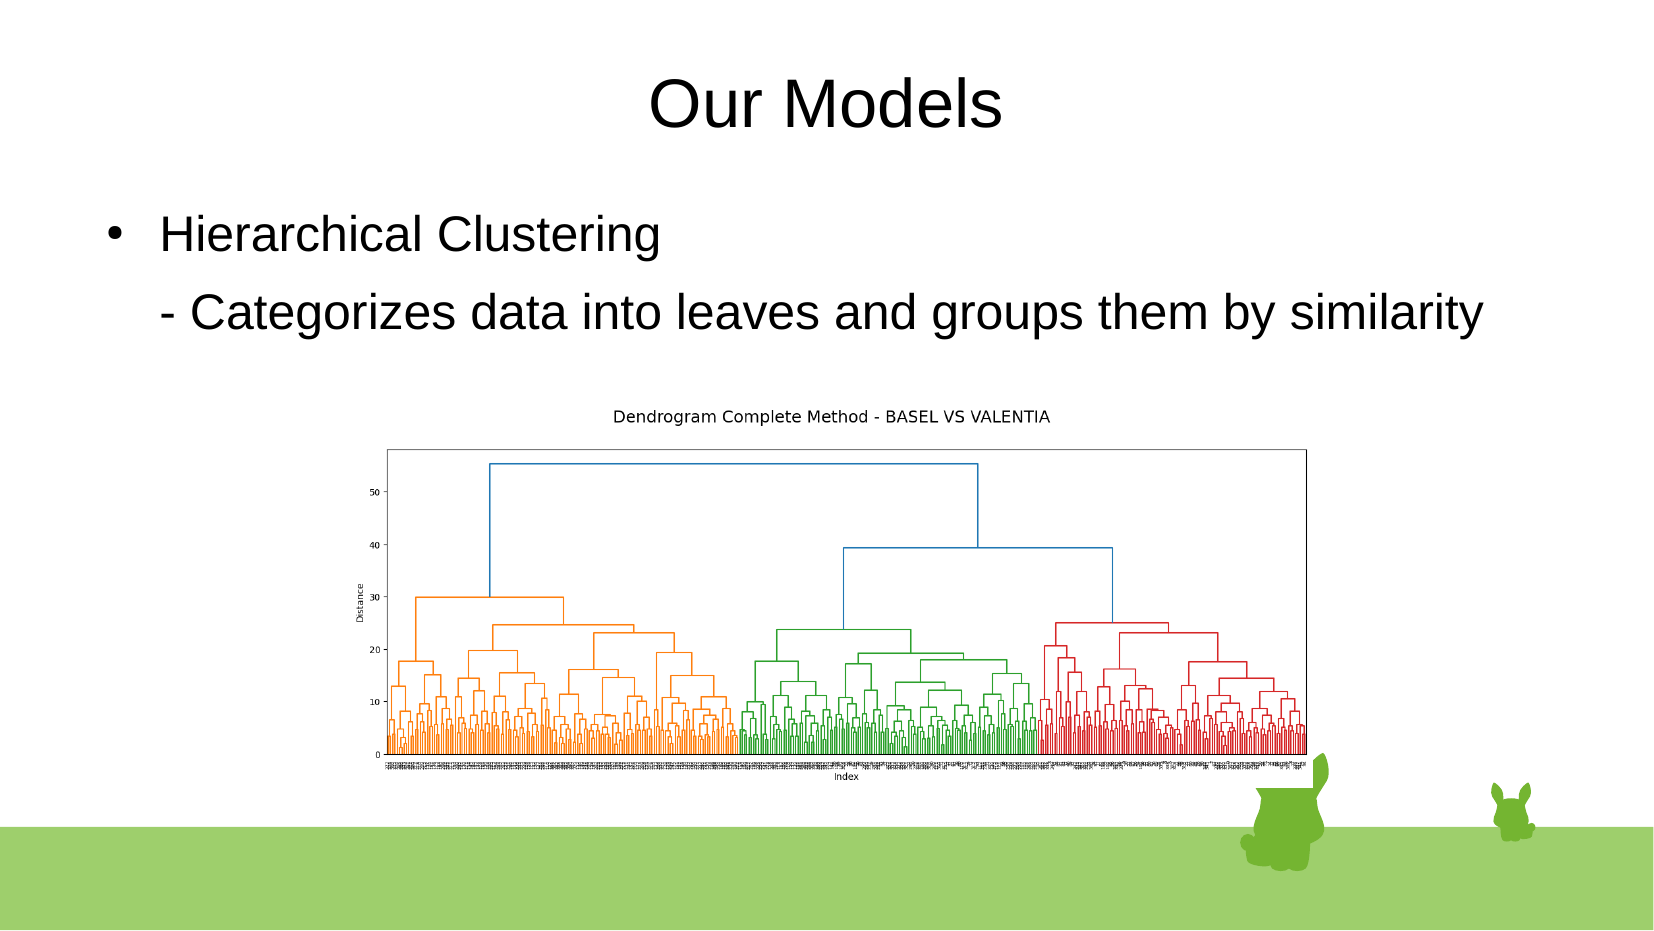

# Our Models
Hierarchical Clustering
- Categorizes data into leaves and groups them by similarity